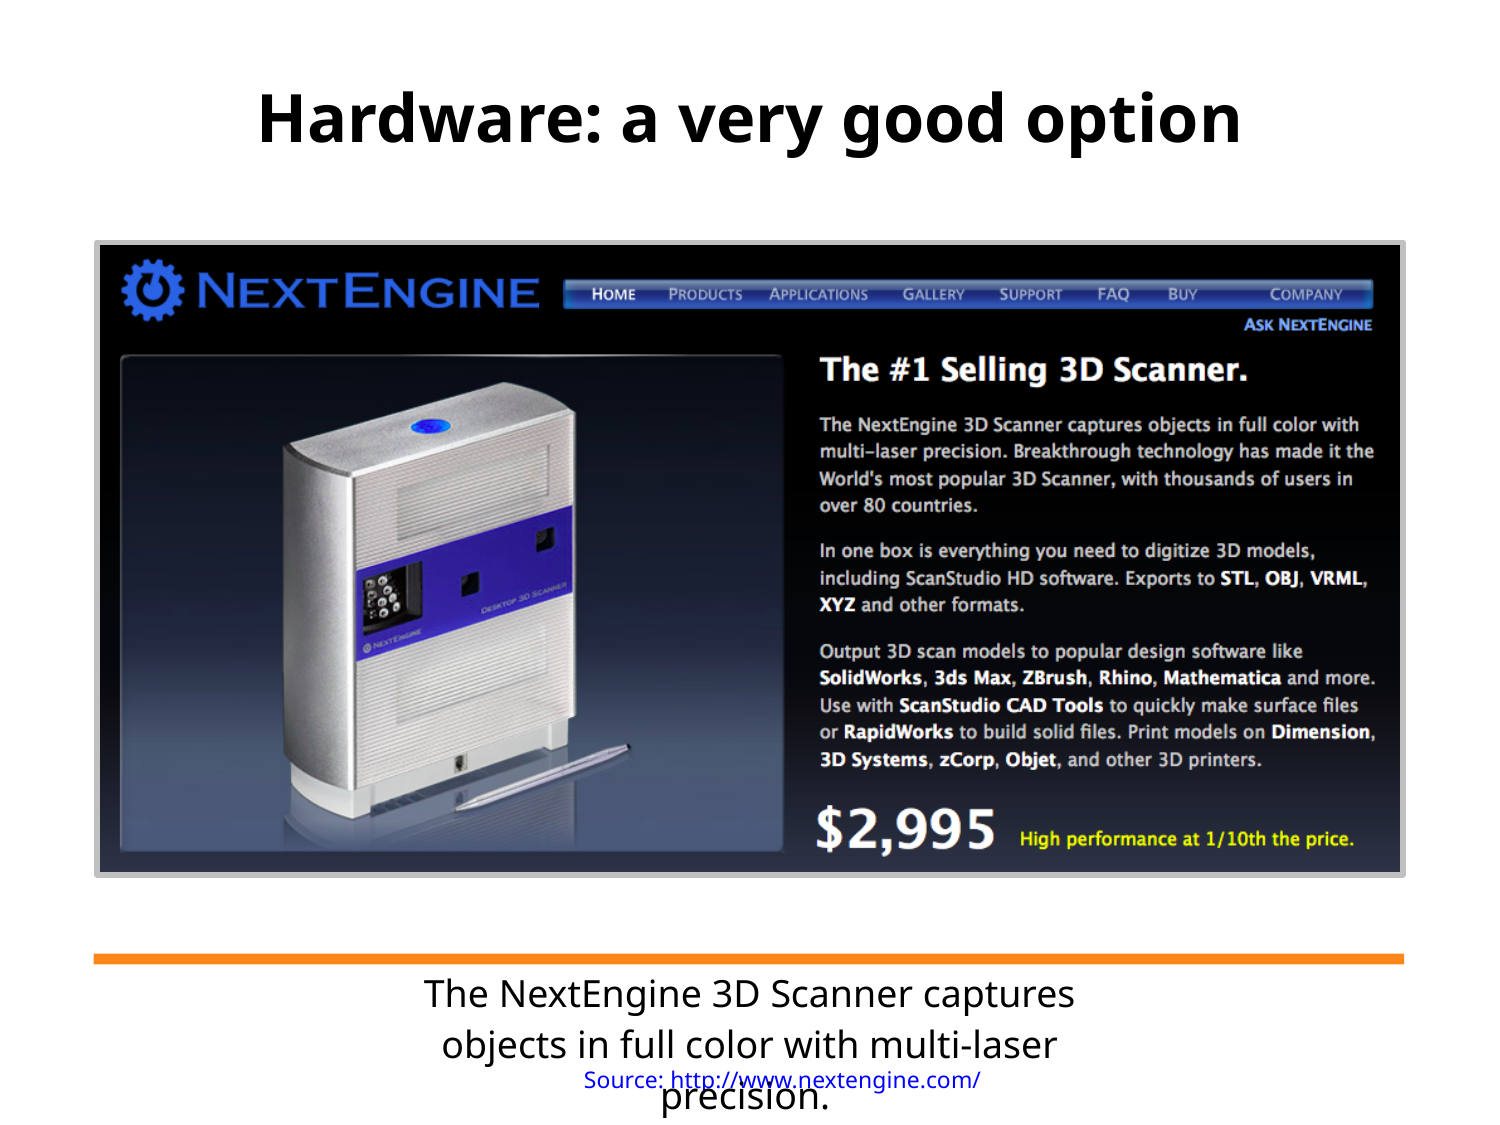

# Hardware: a very good option
The NextEngine 3D Scanner captures objects in full color with multi-laser precision.
Source: http://www.nextengine.com/